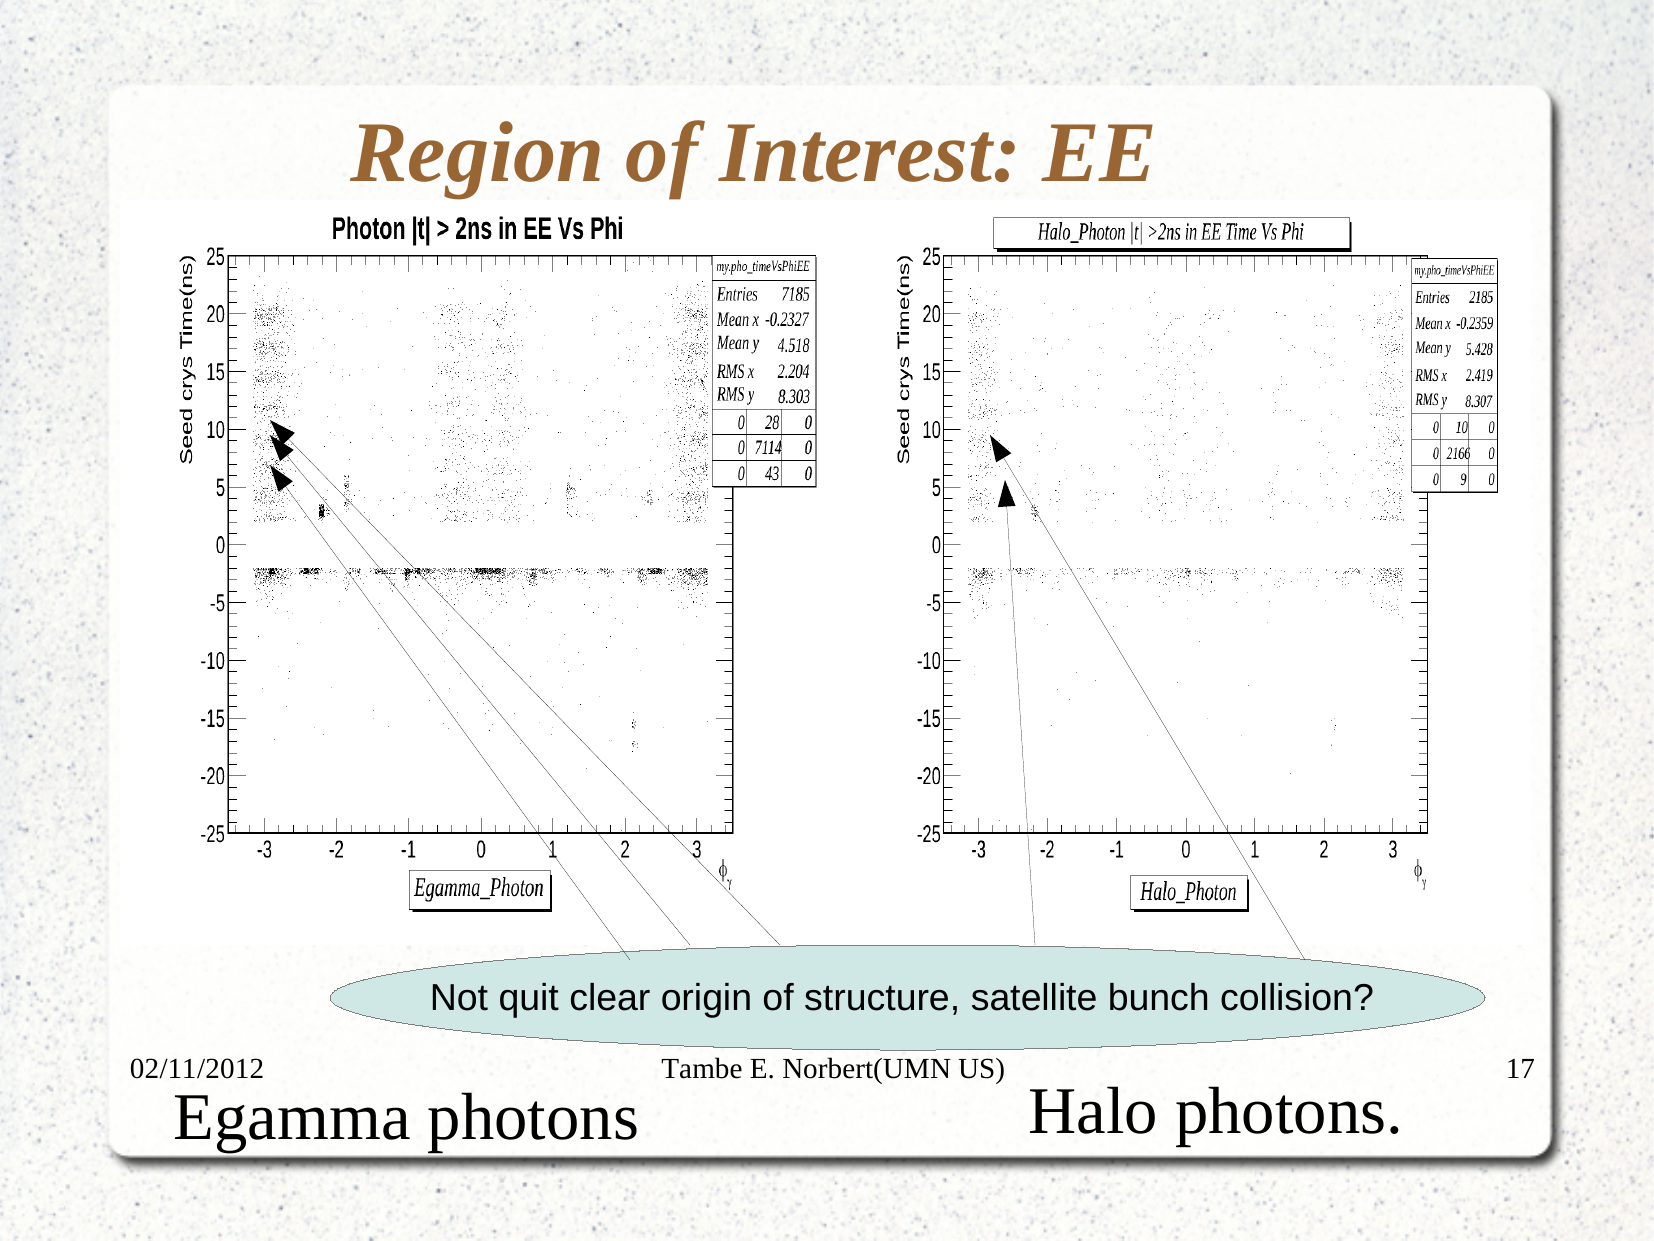

# Region of Interest: EE
Not quit clear origin of structure, satellite bunch collision?
02/11/2012
Tambe E. Norbert(UMN US)
17
Halo photons.
Egamma photons